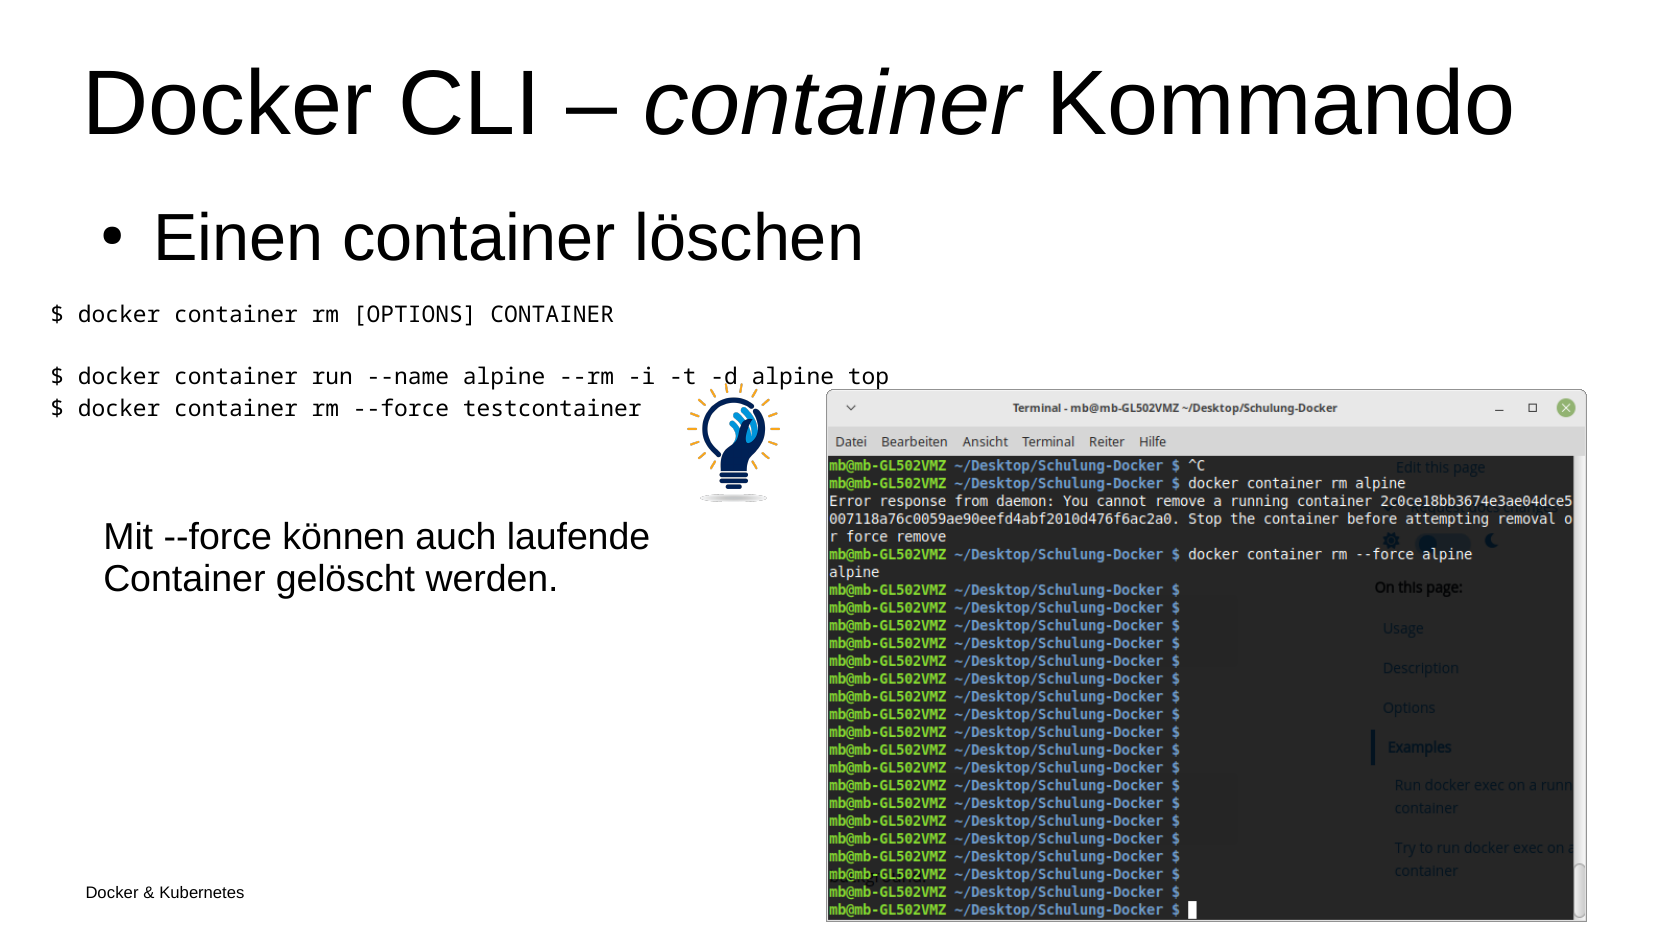

# Docker CLI – container Kommando
Einen container löschen
$ docker container rm [OPTIONS] CONTAINER
$ docker container run --name alpine --rm -i -t -d alpine top
$ docker container rm --force testcontainer
Mit --force können auch laufende Container gelöscht werden.
Docker & Kubernetes																Dr. Matthias Boldt